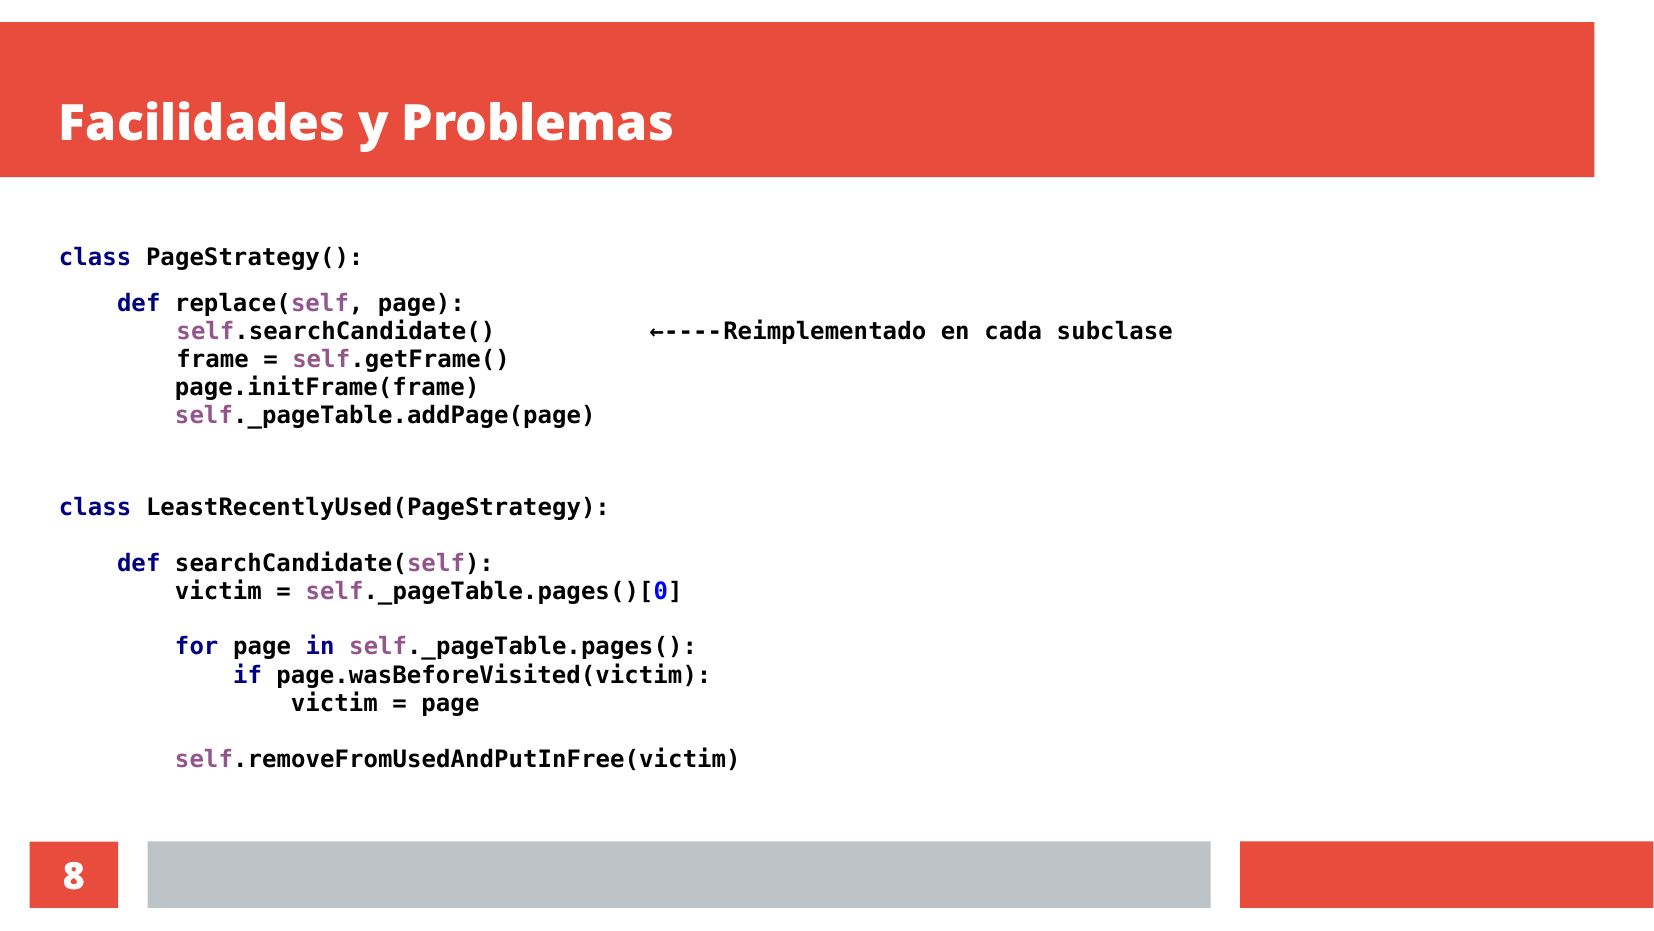

# Facilidades y Problemas
class PageStrategy():
 def replace(self, page):
 	 self.searchCandidate() 		←----	Reimplementado en cada subclase
 	 frame = self.getFrame()
 page.initFrame(frame)
 self._pageTable.addPage(page)
class LeastRecentlyUsed(PageStrategy):
 def searchCandidate(self):
 victim = self._pageTable.pages()[0]
 for page in self._pageTable.pages():
 if page.wasBeforeVisited(victim):
 victim = page
 self.removeFromUsedAndPutInFree(victim)
8